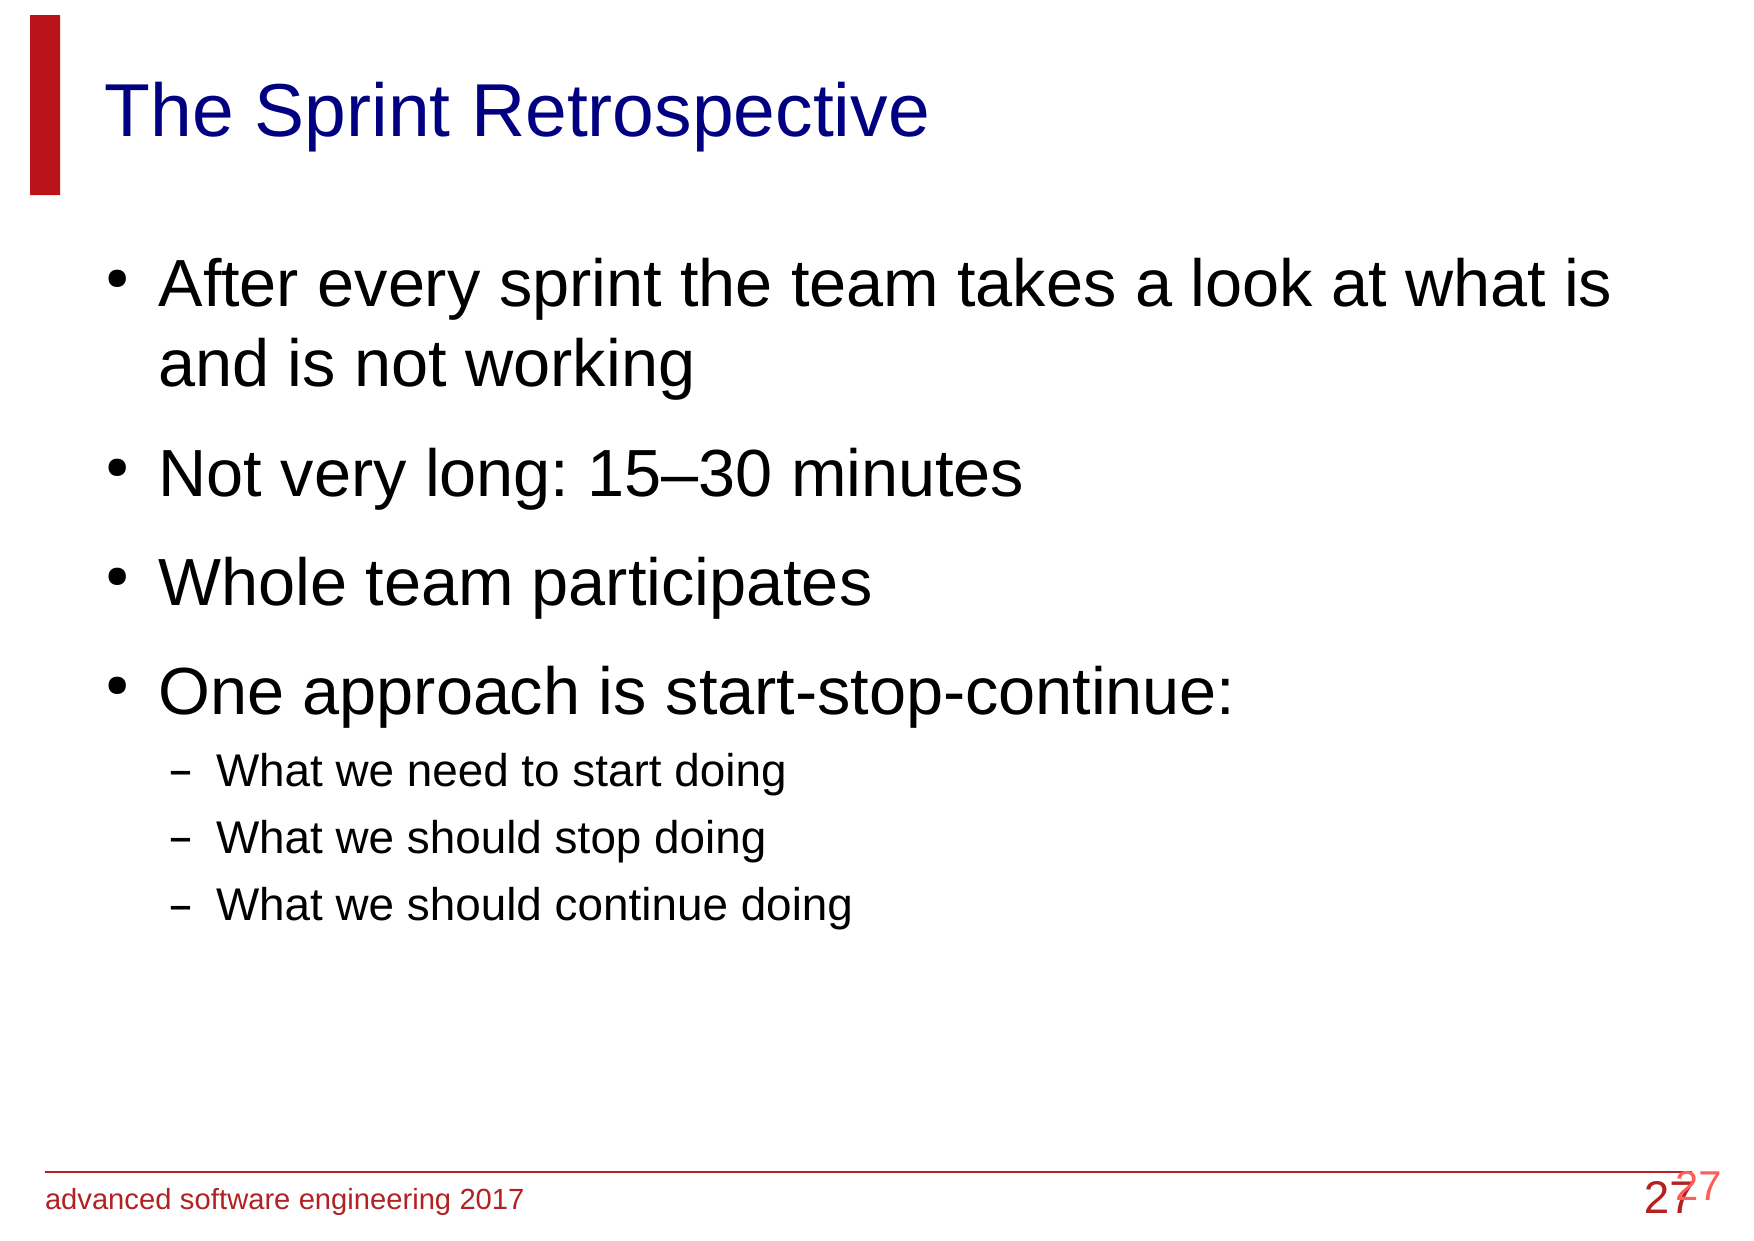

# The Sprint Retrospective
After every sprint the team takes a look at what is and is not working
Not very long: 15–30 minutes
Whole team participates
One approach is start-stop-continue:
What we need to start doing
What we should stop doing
What we should continue doing
27
advanced software engineering 2017